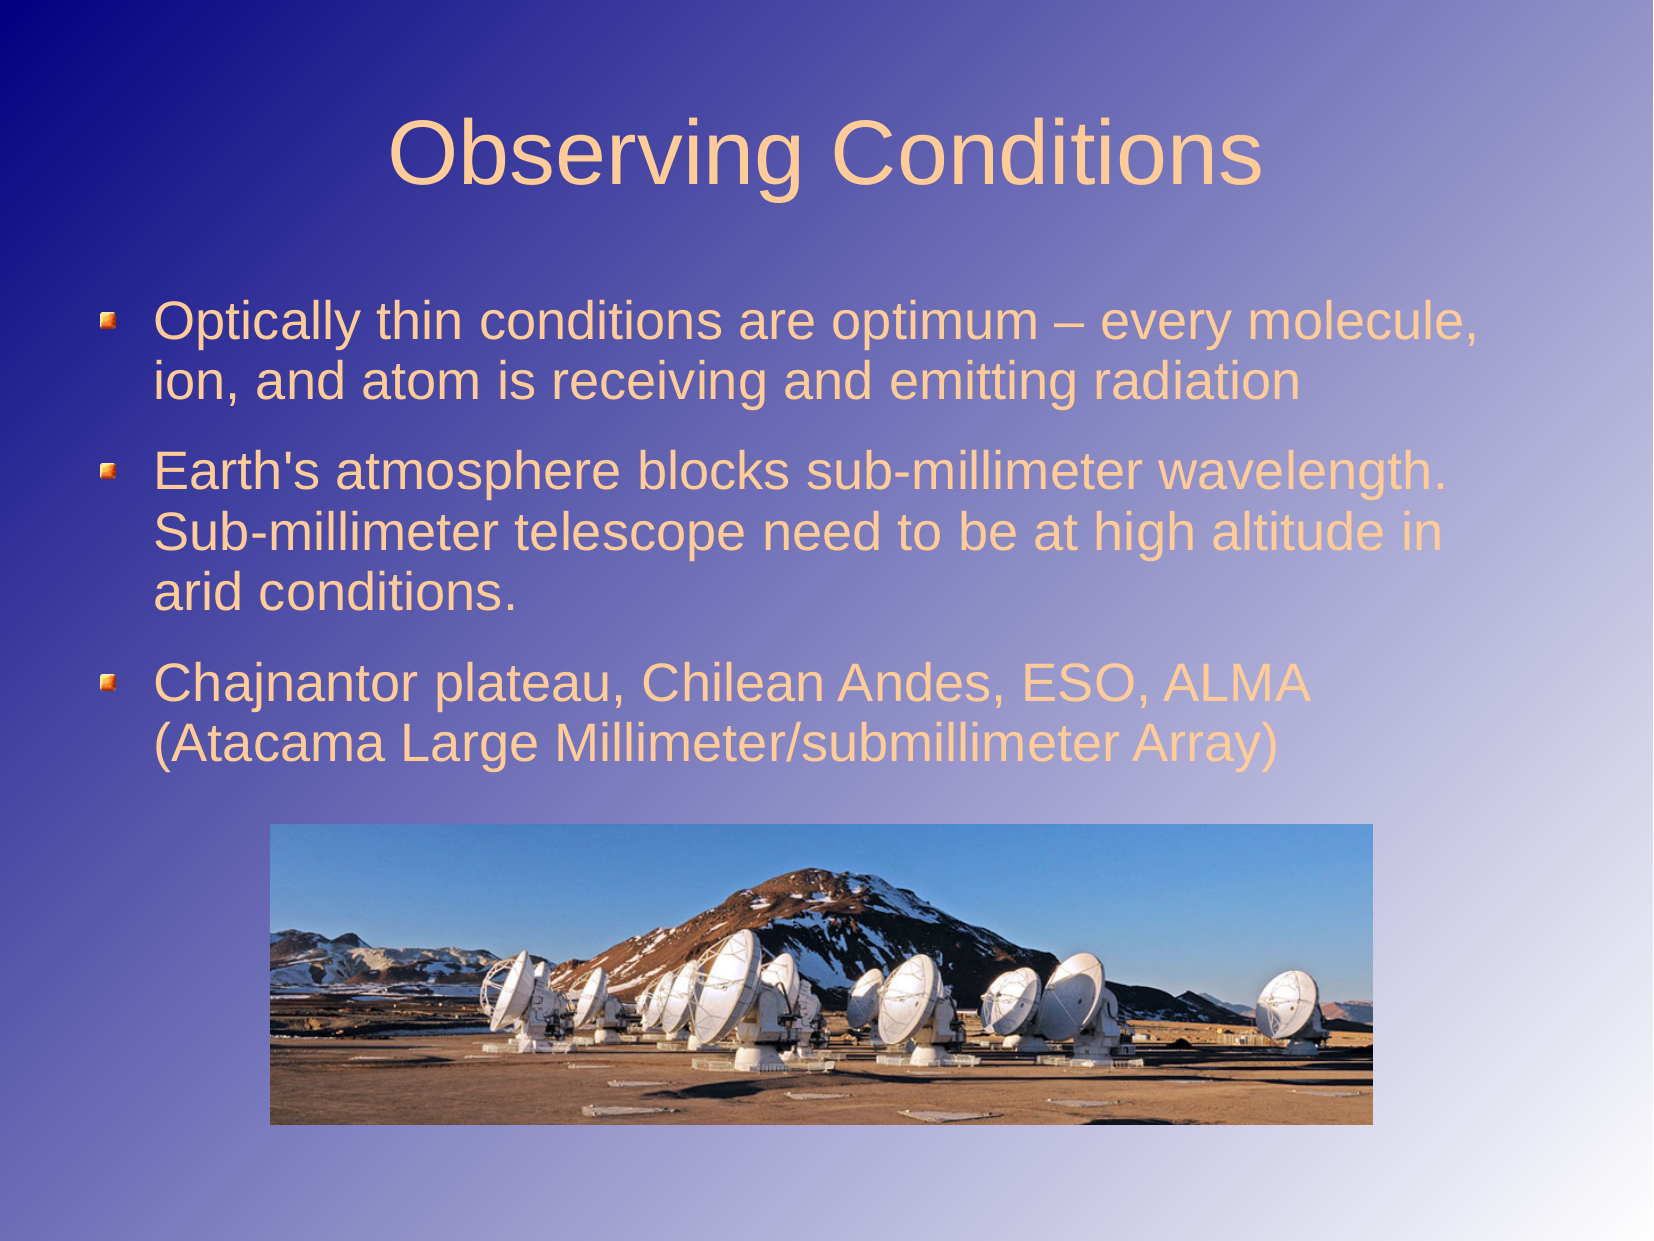

# Observing Conditions
Optically thin conditions are optimum – every molecule, ion, and atom is receiving and emitting radiation
Earth's atmosphere blocks sub-millimeter wavelength. Sub-millimeter telescope need to be at high altitude in arid conditions.
Chajnantor plateau, Chilean Andes, ESO, ALMA (Atacama Large Millimeter/submillimeter Array)